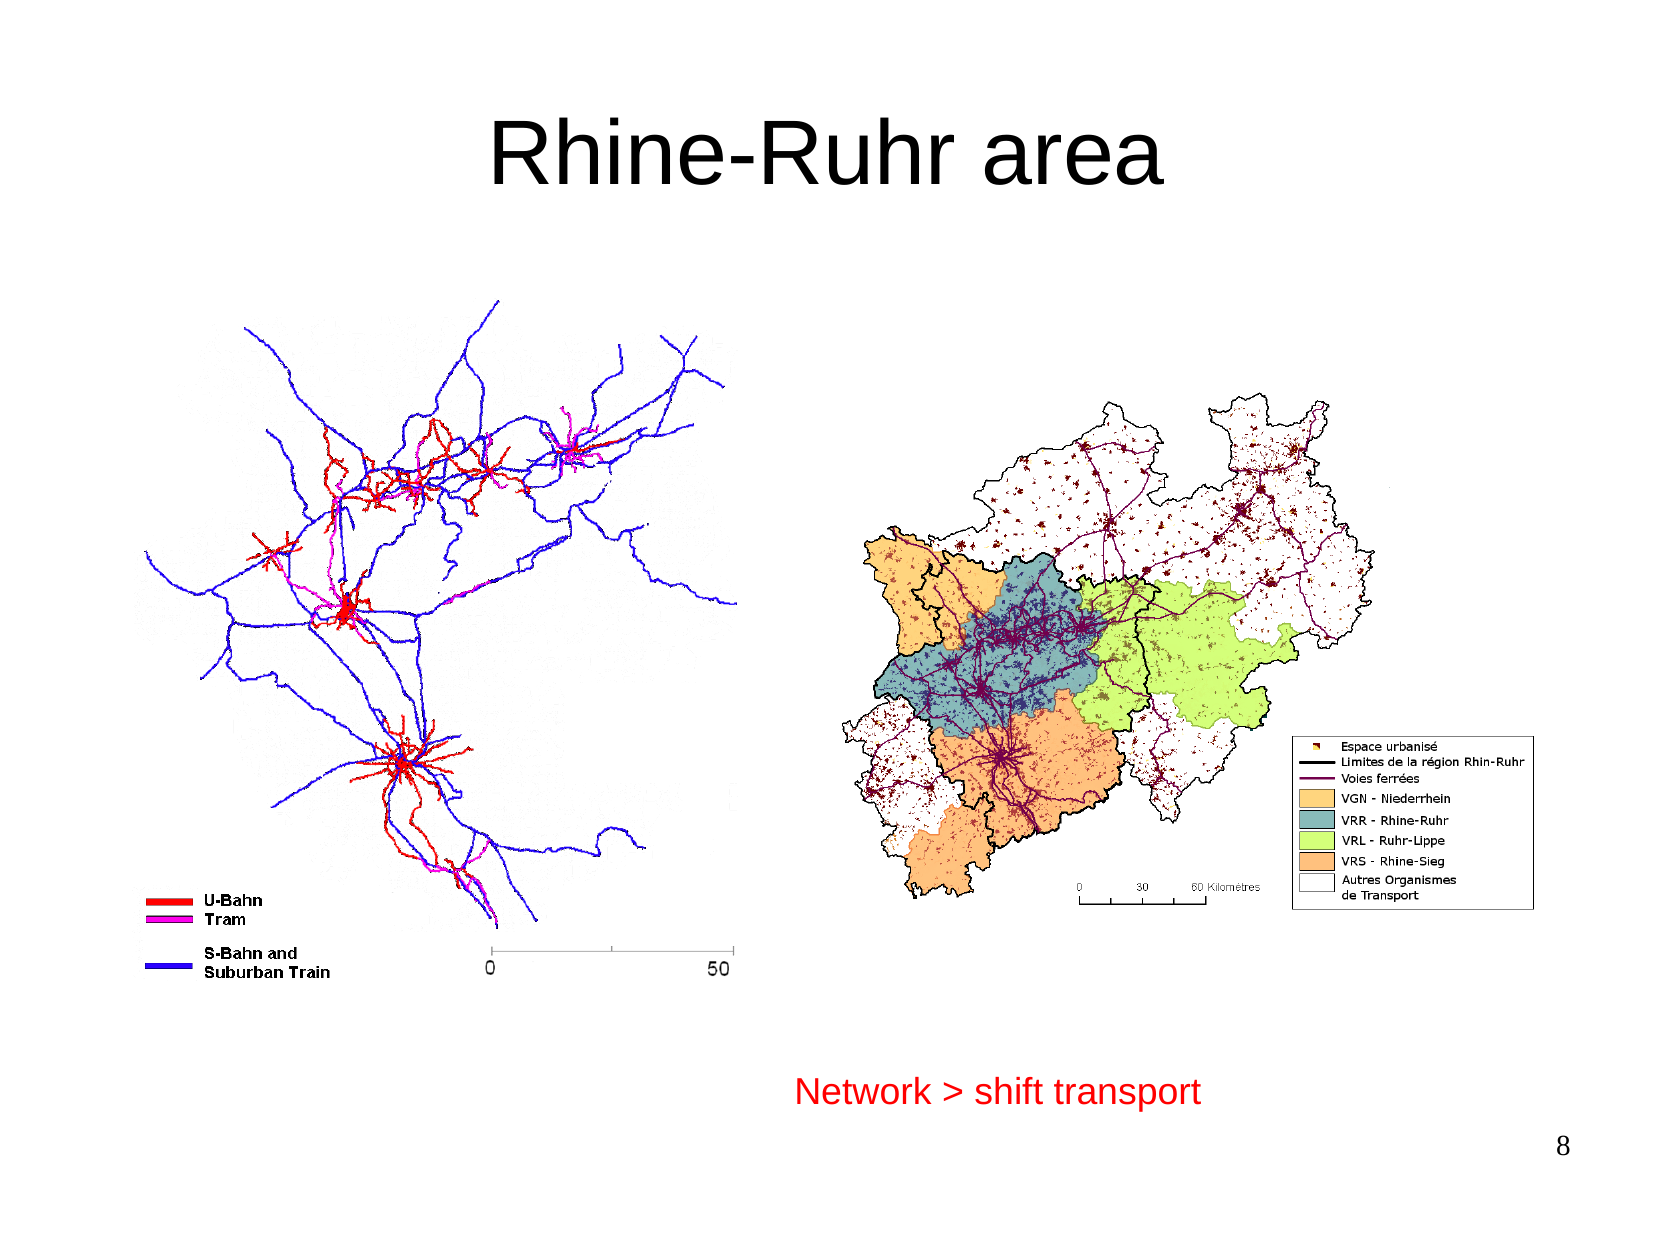

# Rhine-Ruhr area
Network > shift transport
8